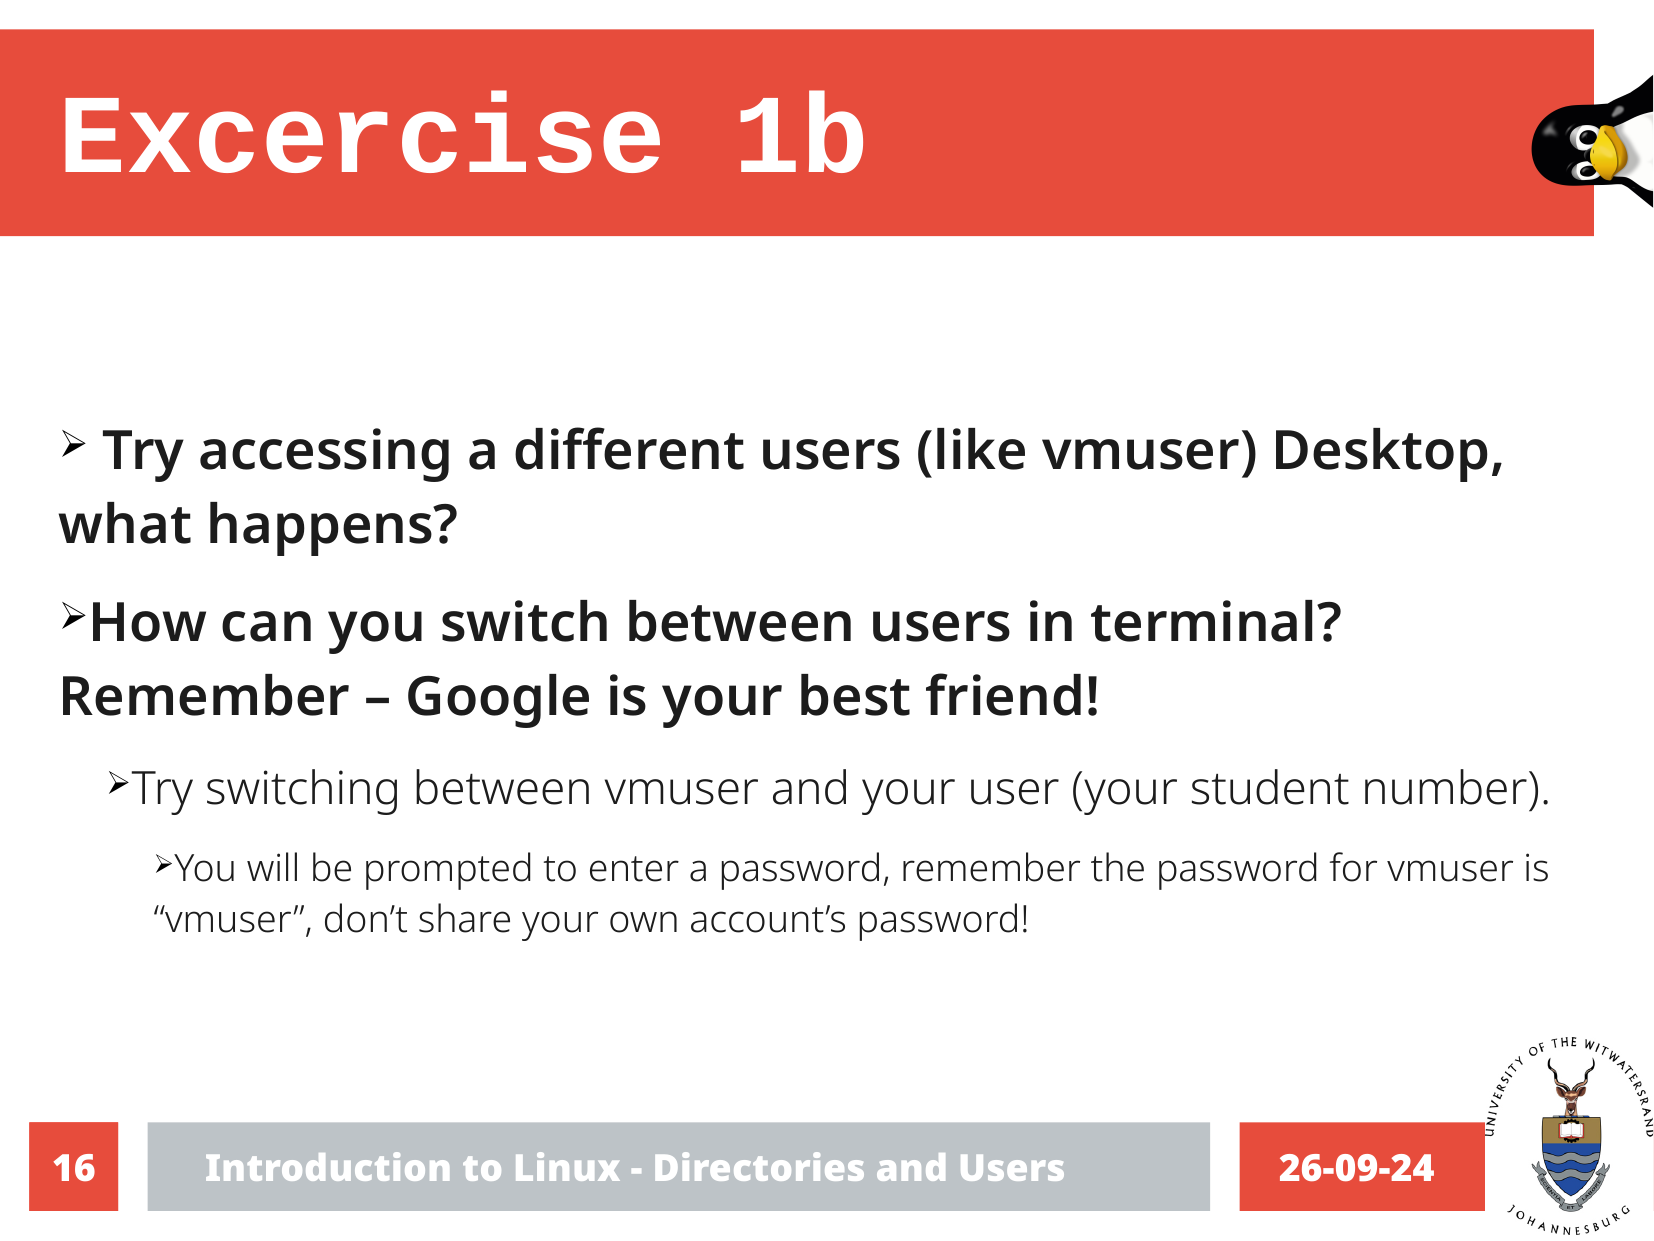

# Excercise 1b
 Try accessing a different users (like vmuser) Desktop, what happens?
How can you switch between users in terminal? Remember – Google is your best friend!
Try switching between vmuser and your user (your student number).
You will be prompted to enter a password, remember the password for vmuser is “vmuser”, don’t share your own account’s password!
16
 Introduction to Linux - Directories and Users